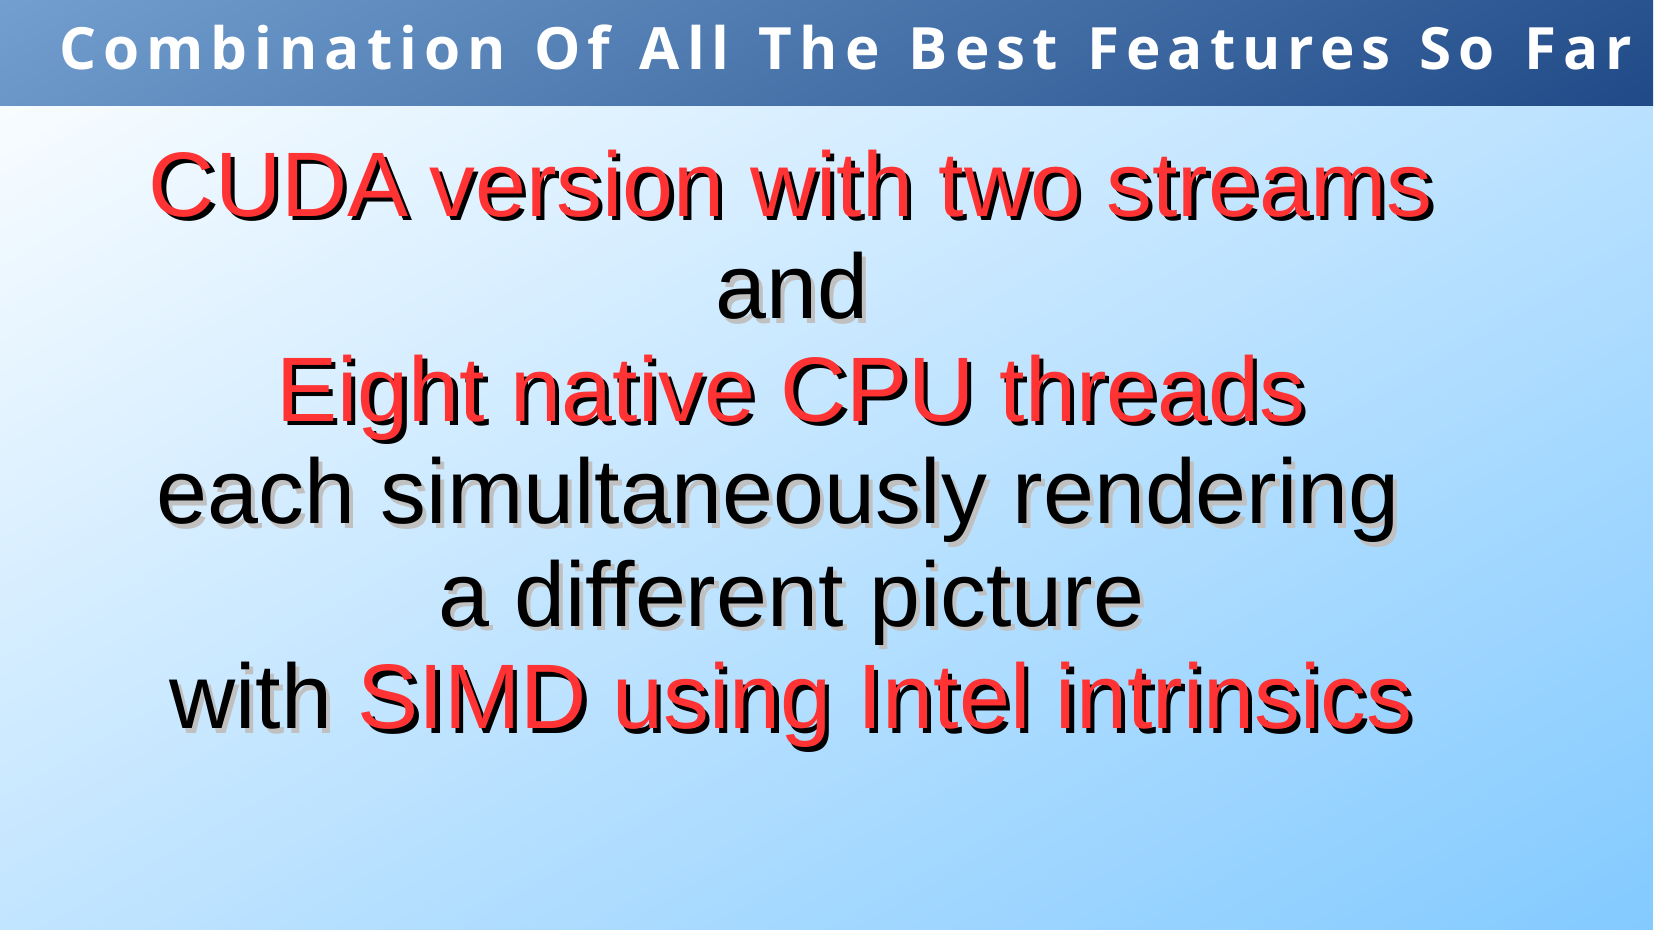

Combination Of All The Best Features So Far
­CUDA version with two streams
and
Eight native CPU threads
each simultaneously rendering
a different picture
with SIMD using Intel intrinsics